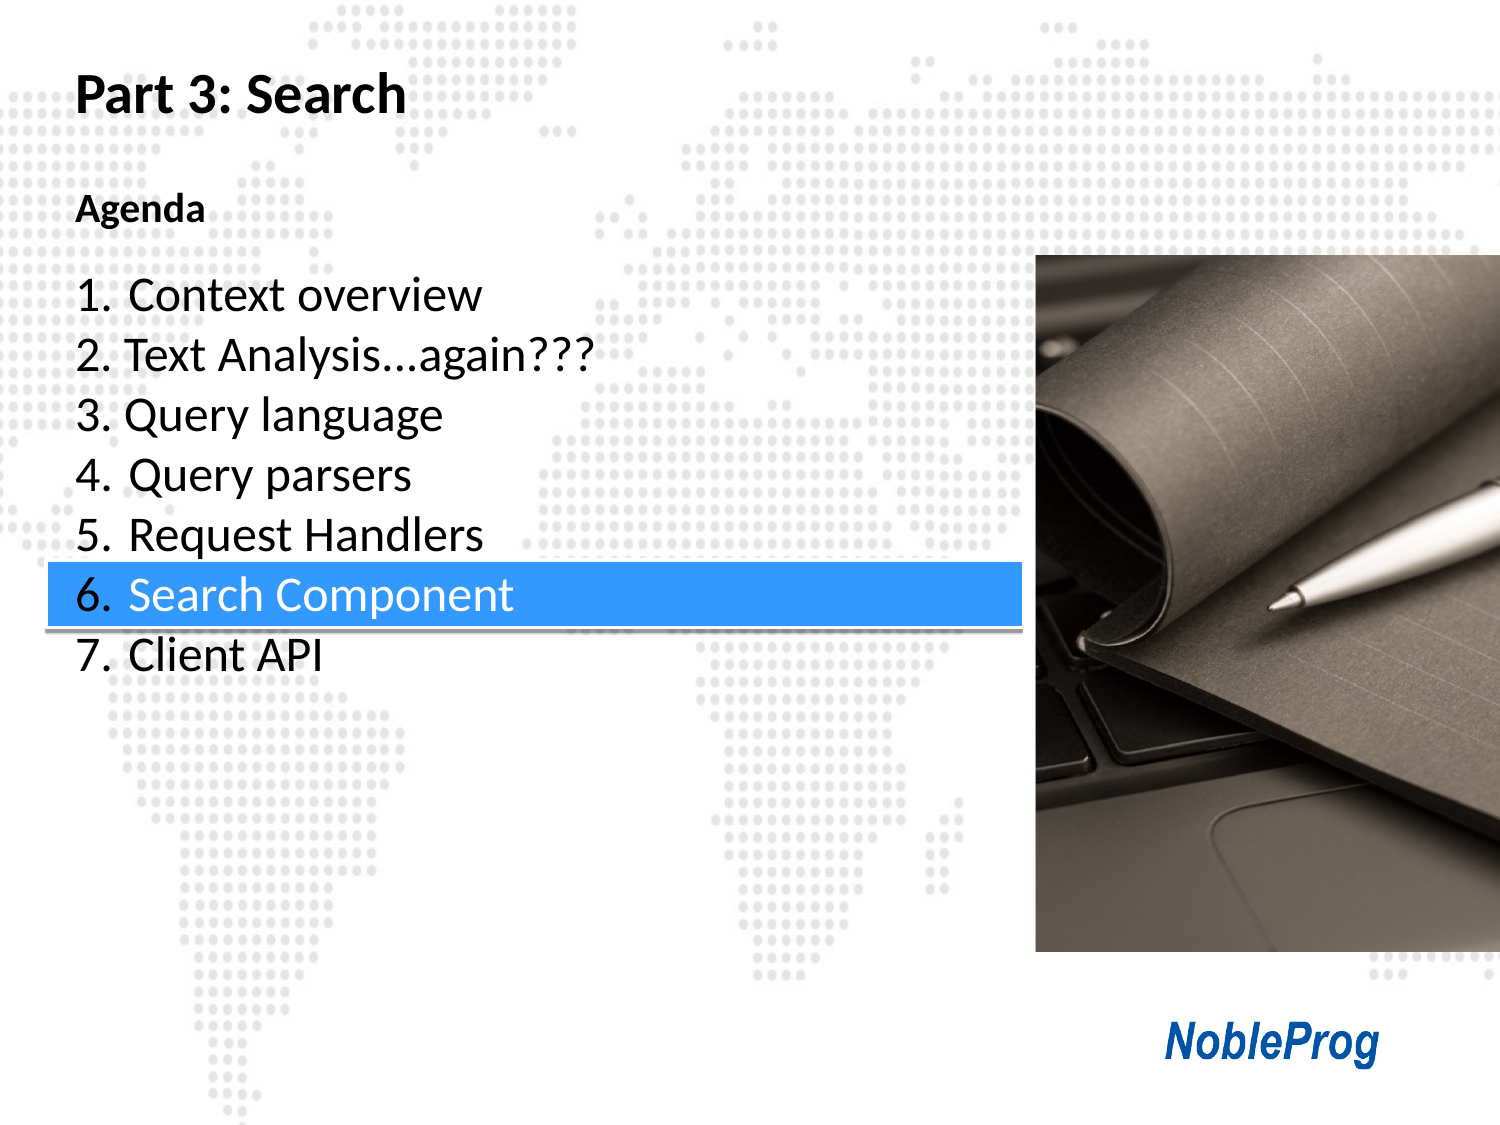

Part 3: Search
Agenda
Context overview
 Text Analysis...again???
 Query language
Query parsers
Request Handlers
Search Component
Client API